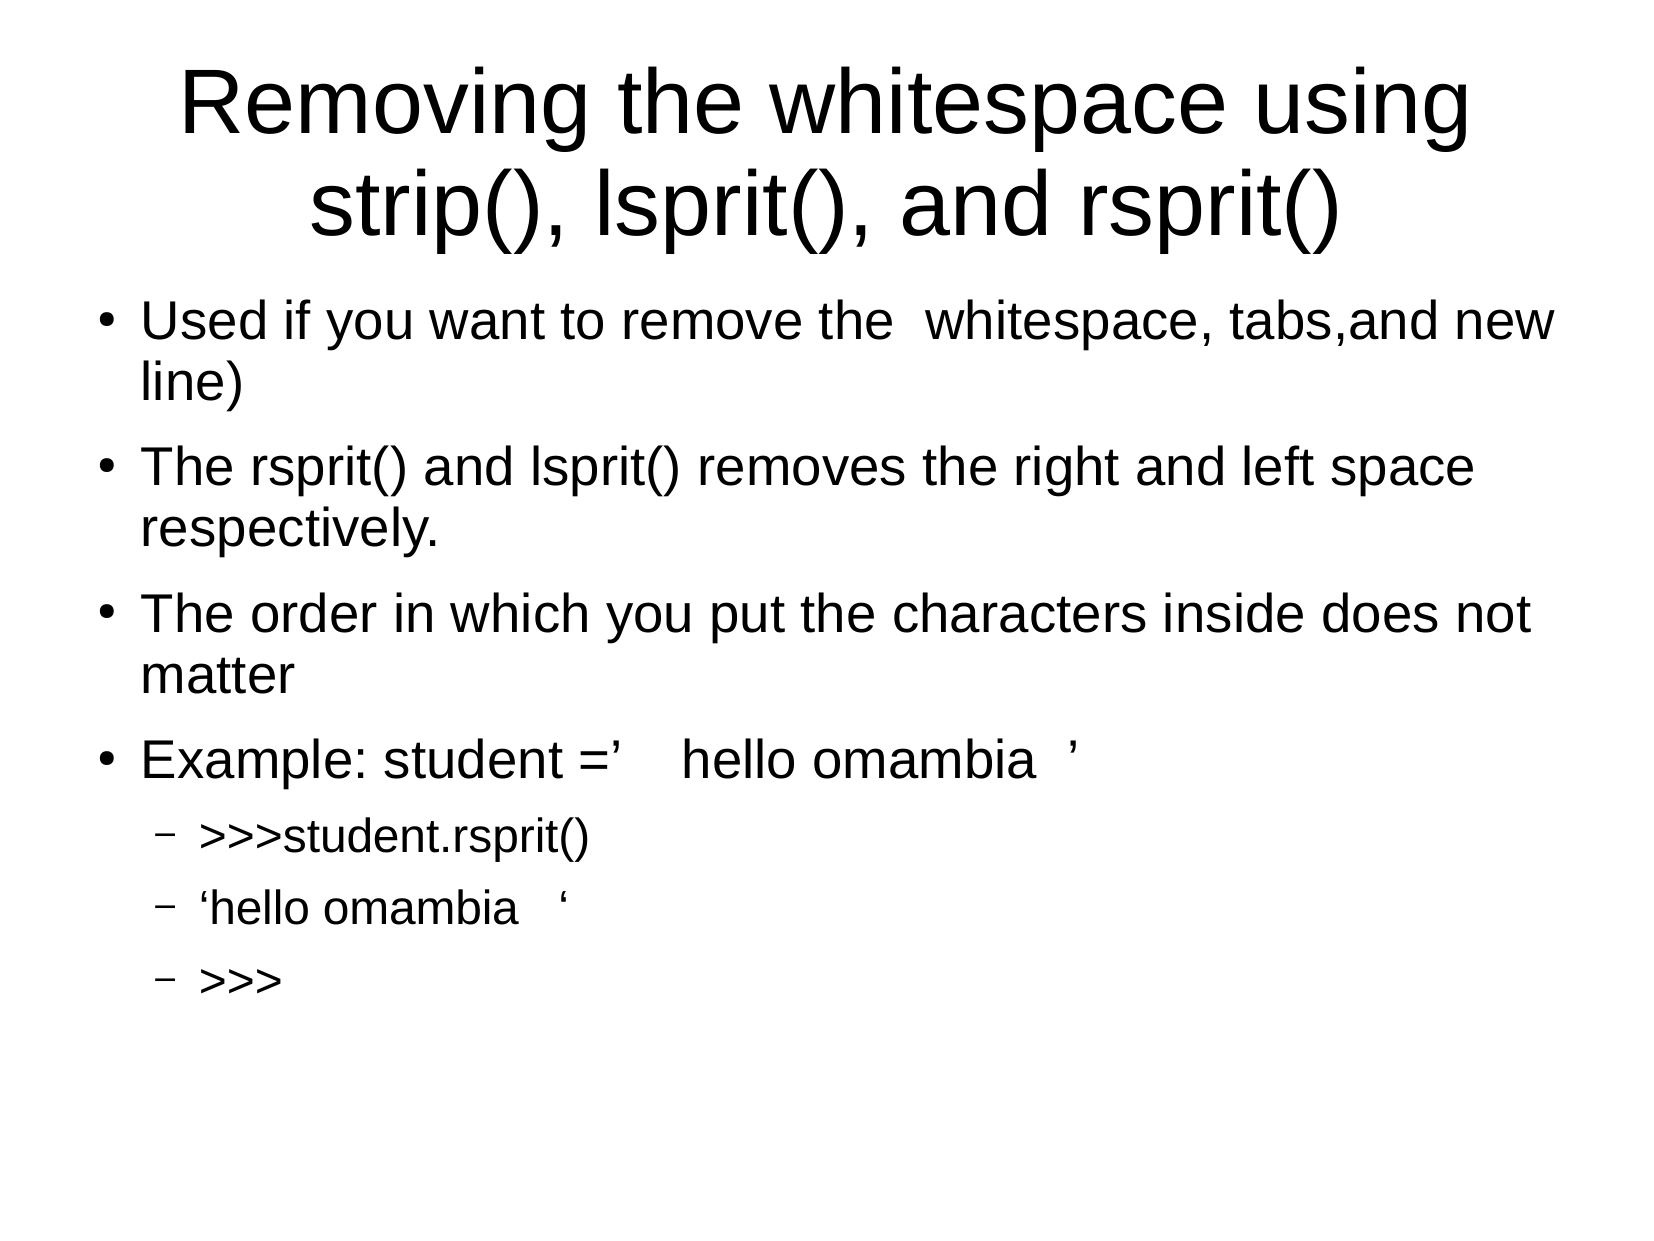

# Removing the whitespace using strip(), lsprit(), and rsprit()
Used if you want to remove the whitespace, tabs,and new line)
The rsprit() and lsprit() removes the right and left space respectively.
The order in which you put the characters inside does not matter
Example: student =’ hello omambia ’
>>>student.rsprit()
‘hello omambia ‘
>>>